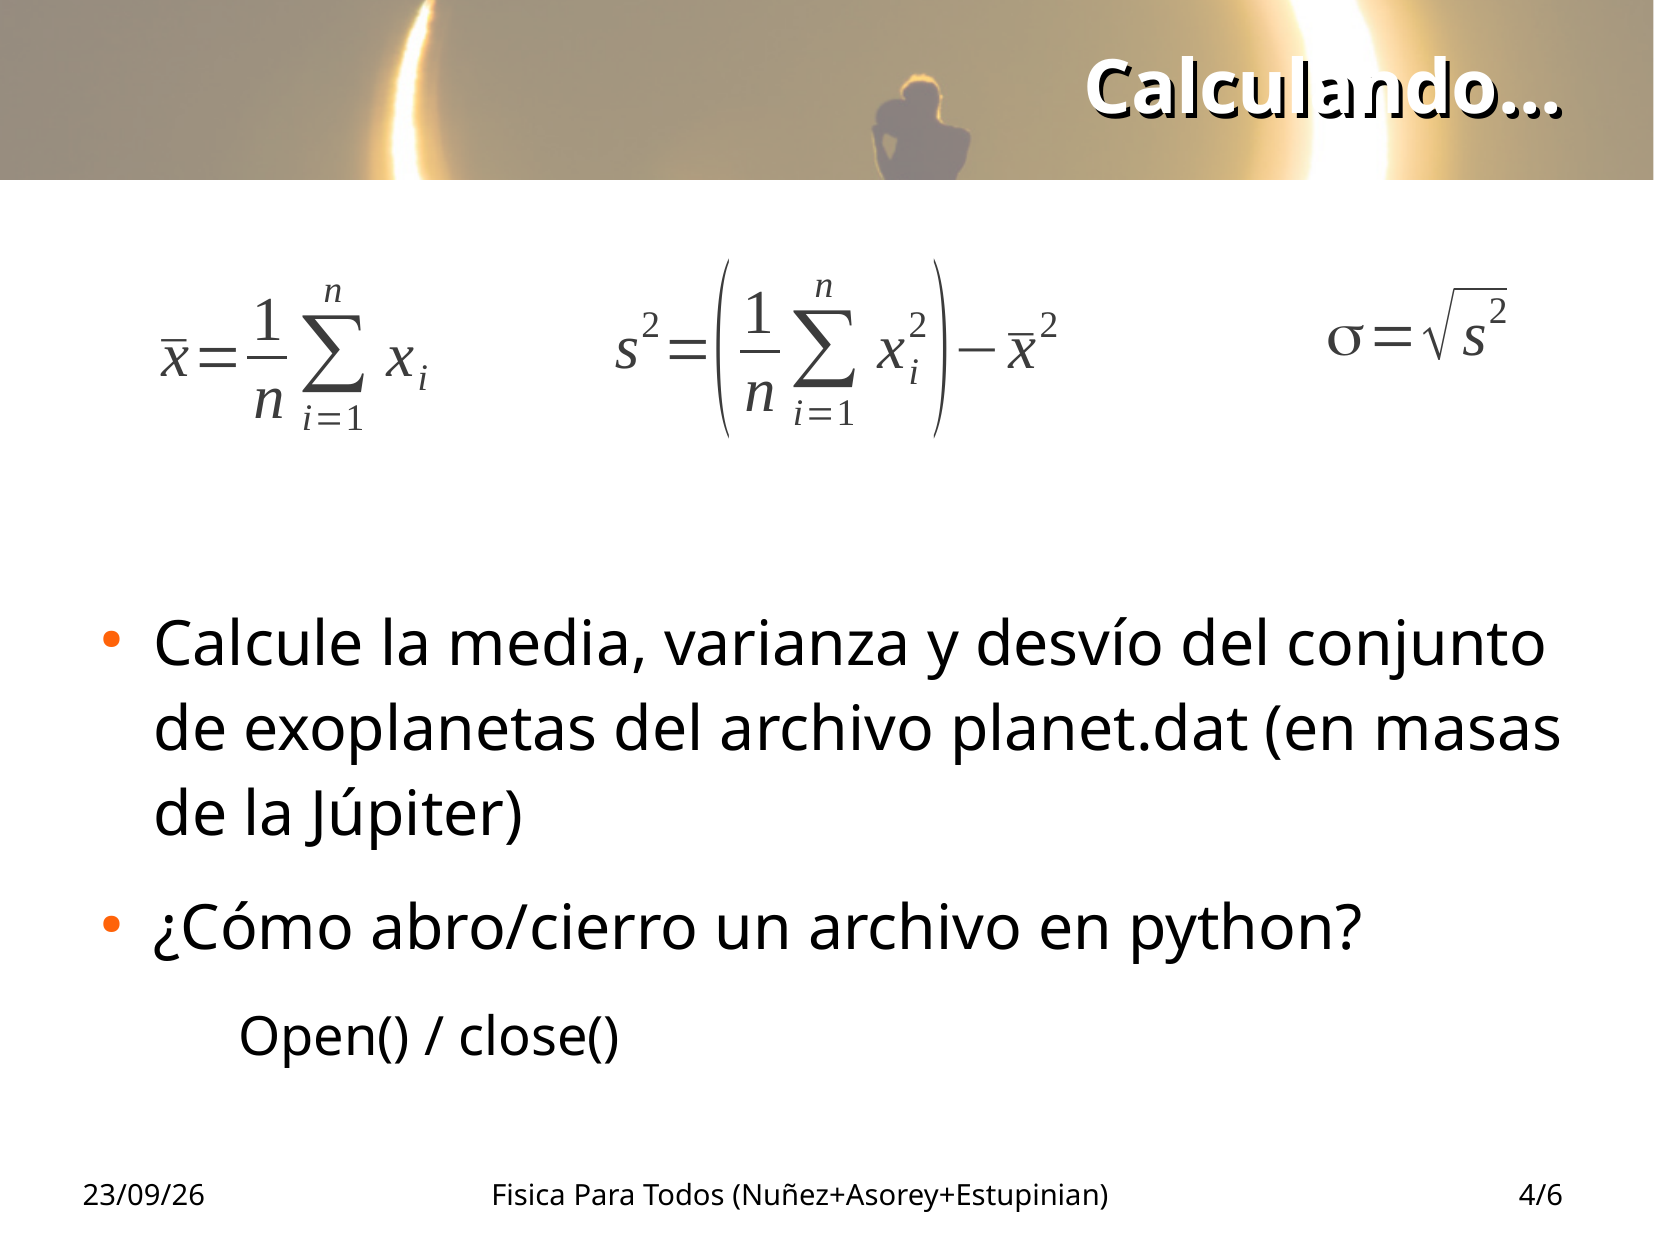

# Calculando...
Calcule la media, varianza y desvío del conjunto de exoplanetas del archivo planet.dat (en masas de la Júpiter)
¿Cómo abro/cierro un archivo en python?
 Open() / close()
Fisica Para Todos (Nuñez+Asorey+Estupinian)
4